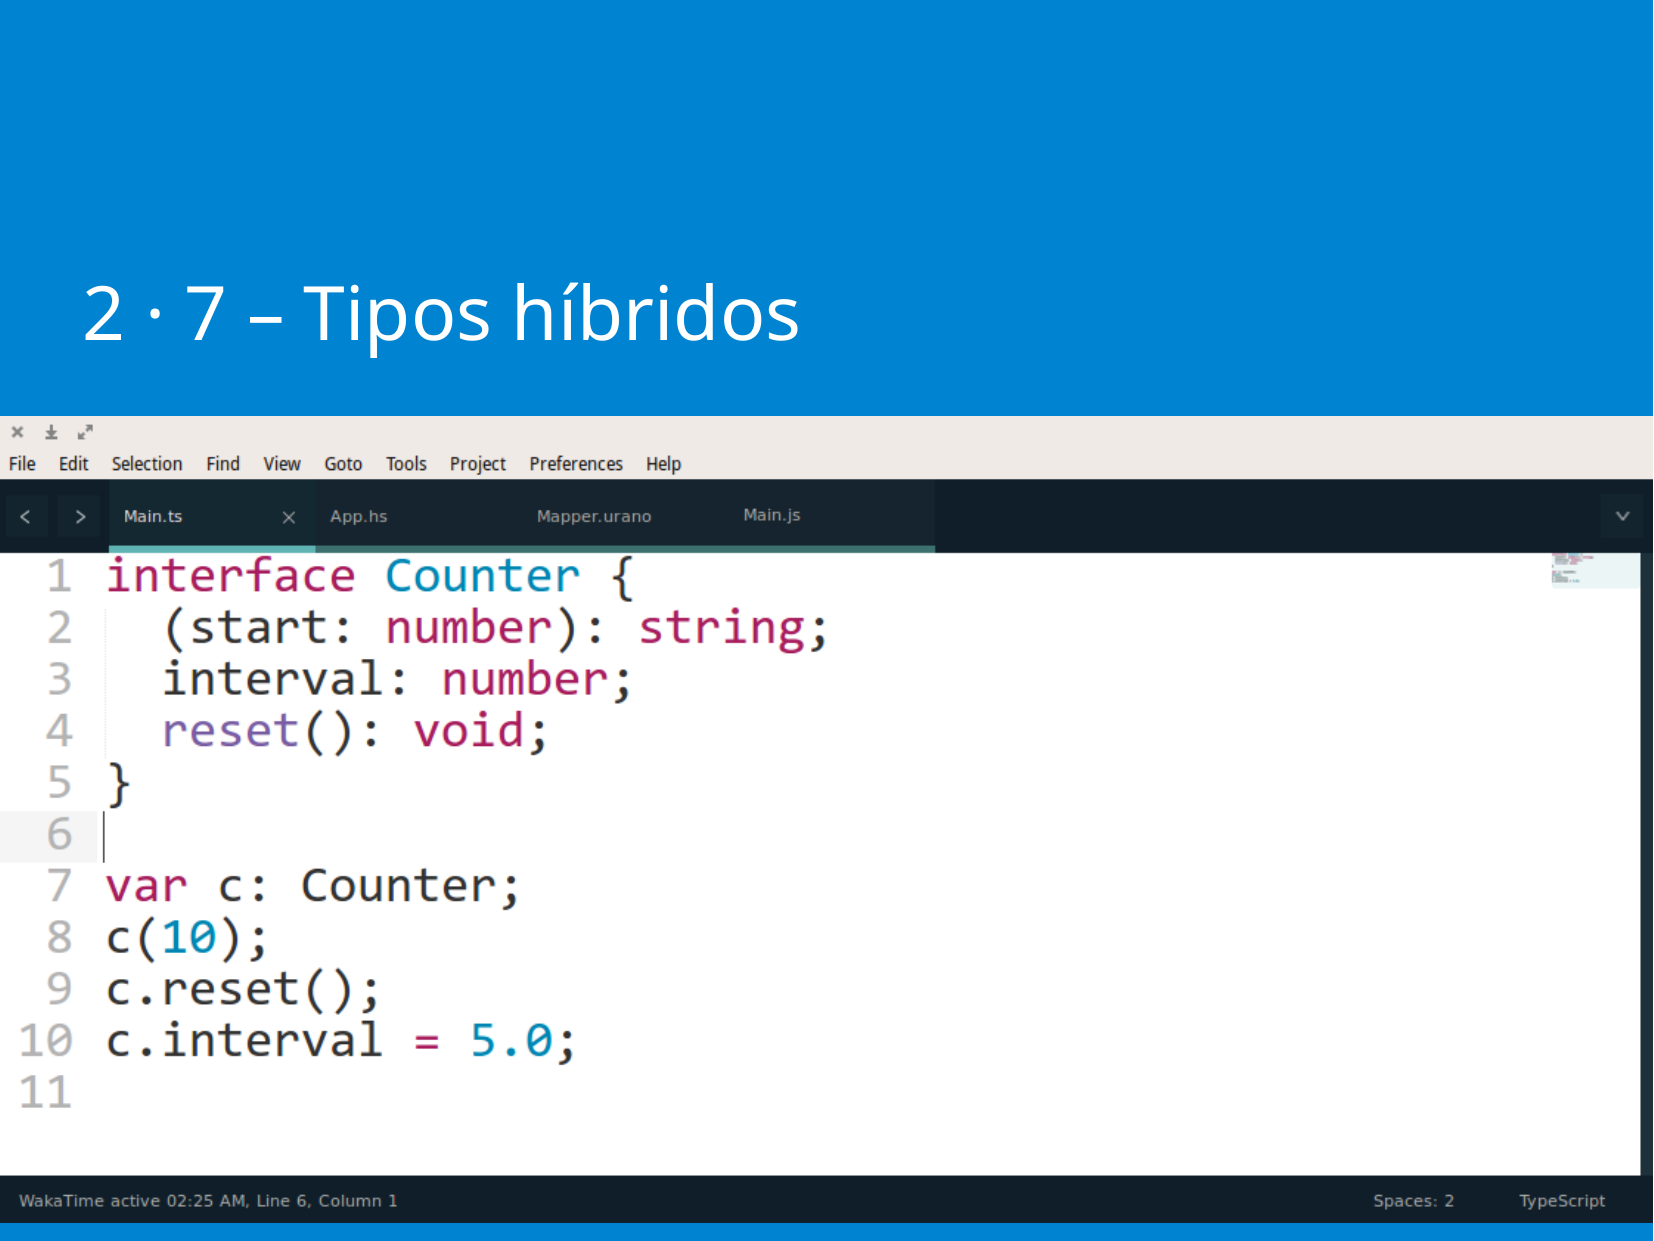

# 2 · 7 – Tipos híbridos